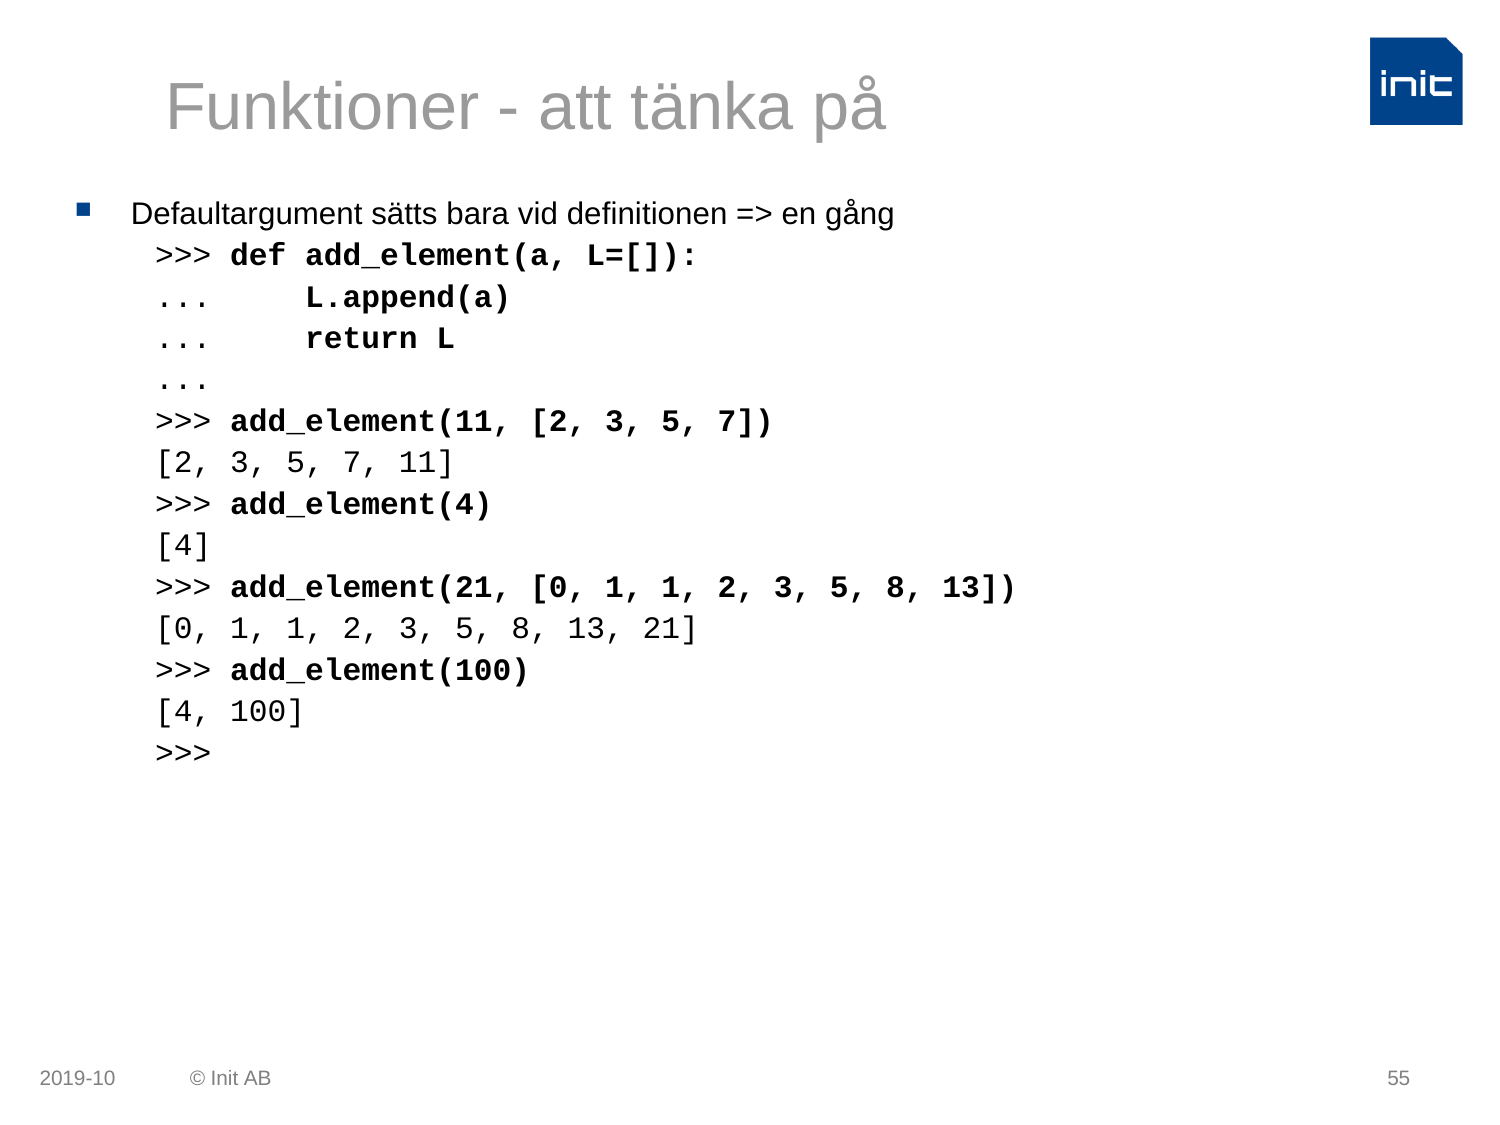

Funktioner - att tänka på
Defaultargument sätts bara vid definitionen => en gång
>>> def add_element(a, L=[]):
... L.append(a)
... return L
...
>>> add_element(11, [2, 3, 5, 7])
[2, 3, 5, 7, 11]
>>> add_element(4)
[4]
>>> add_element(21, [0, 1, 1, 2, 3, 5, 8, 13])
[0, 1, 1, 2, 3, 5, 8, 13, 21]
>>> add_element(100)
[4, 100]
>>>
2019-10
© Init AB